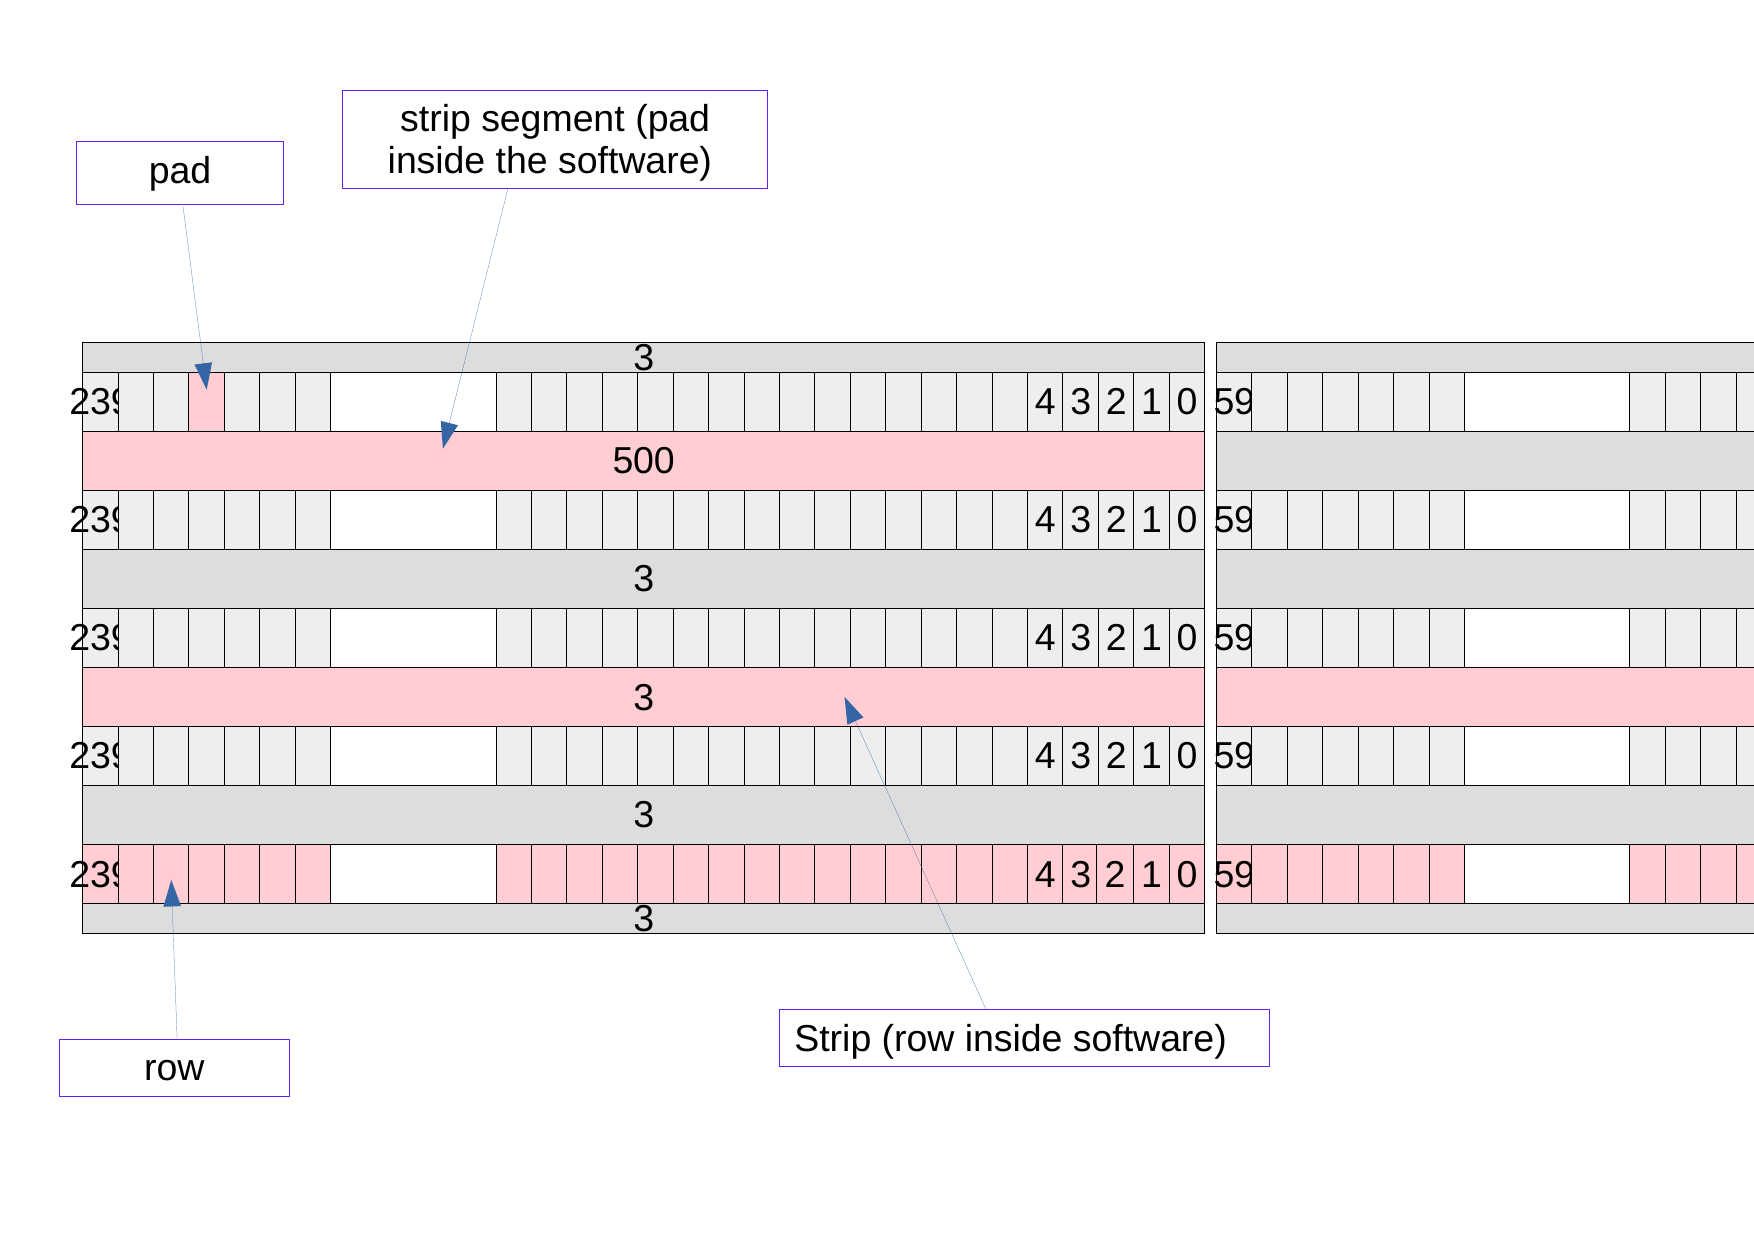

strip segment (pad inside the software)
pad
3
2
239
4
3
2
1
0
59
4
3
2
1
0
500
2
239
4
3
2
1
0
59
4
3
2
1
0
3
2
239
4
3
2
1
0
59
4
3
2
1
0
3
2
239
4
3
2
1
0
59
4
3
2
1
0
3
2
239
4
3
2
1
0
59
4
3
2
1
0
3
2
Strip (row inside software)
row